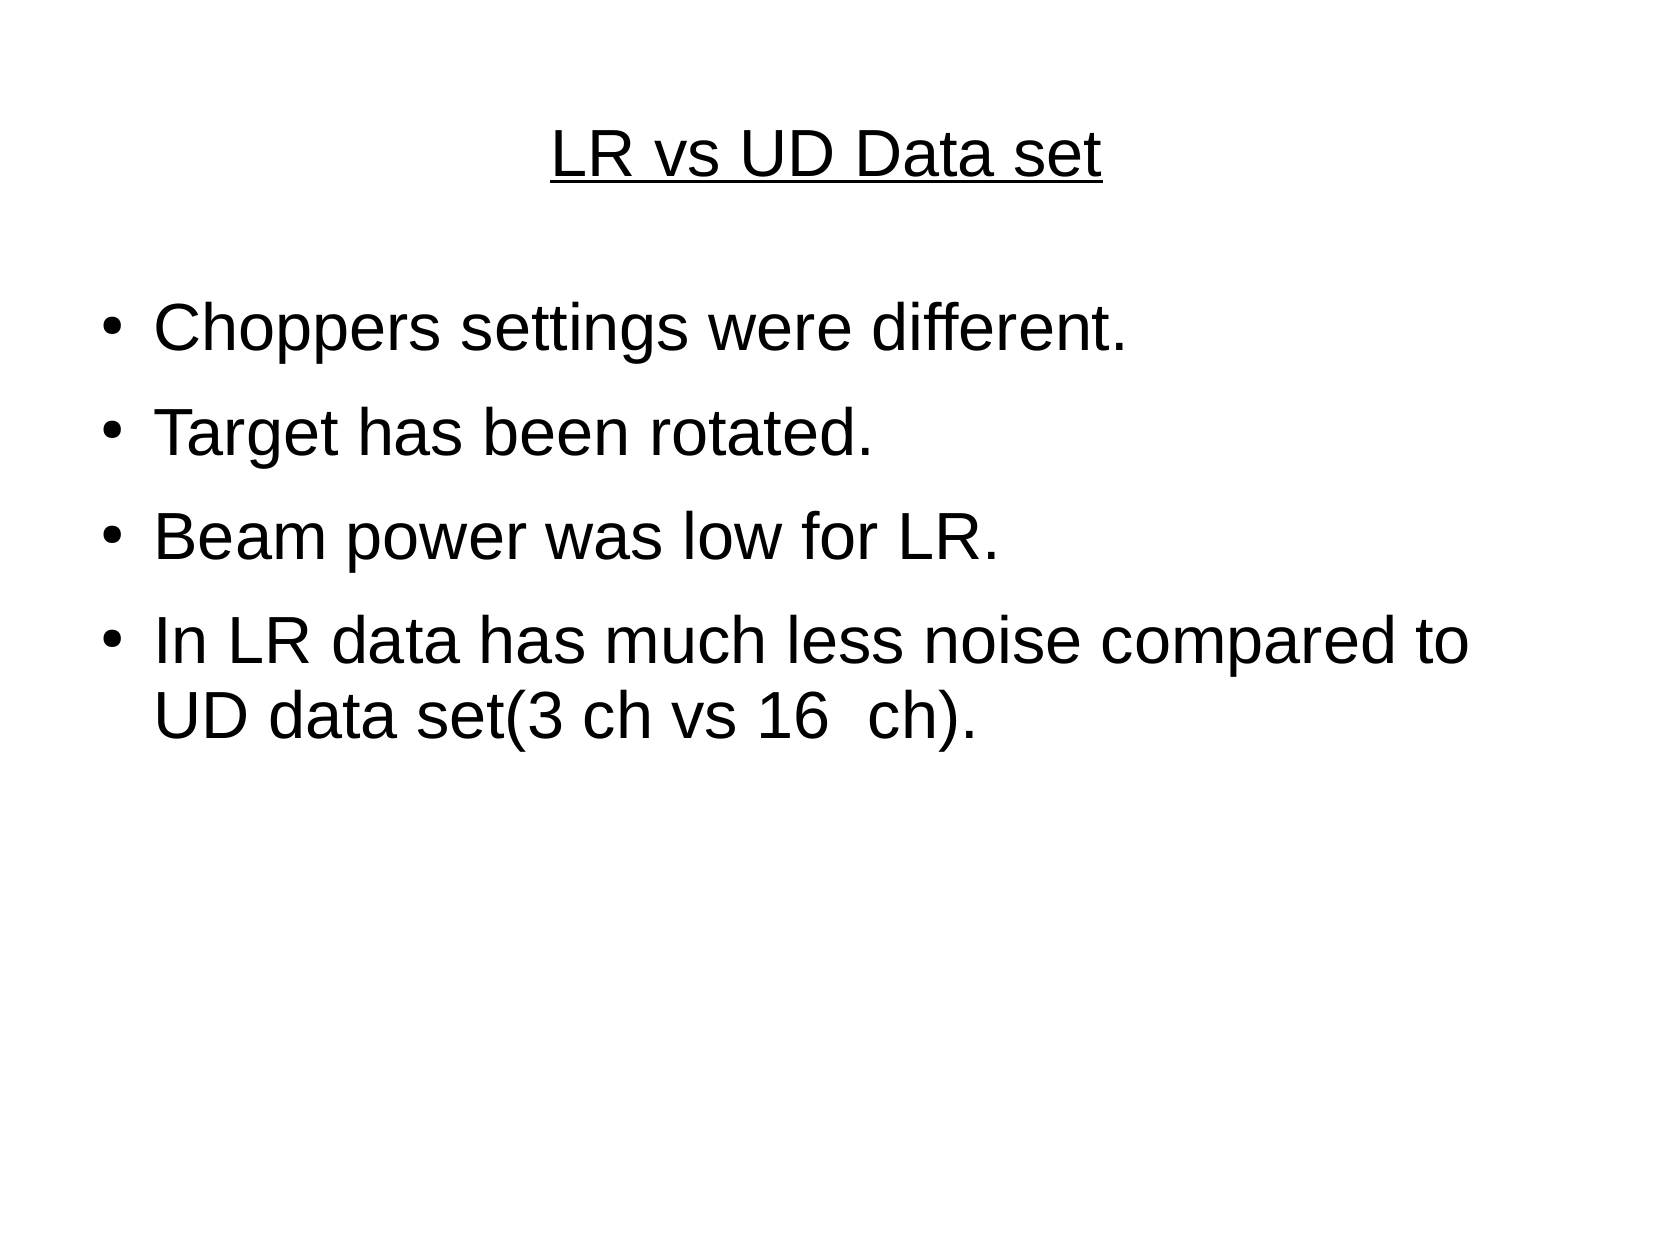

# LR vs UD Data set
Choppers settings were different.
Target has been rotated.
Beam power was low for LR.
In LR data has much less noise compared to UD data set(3 ch vs 16 ch).